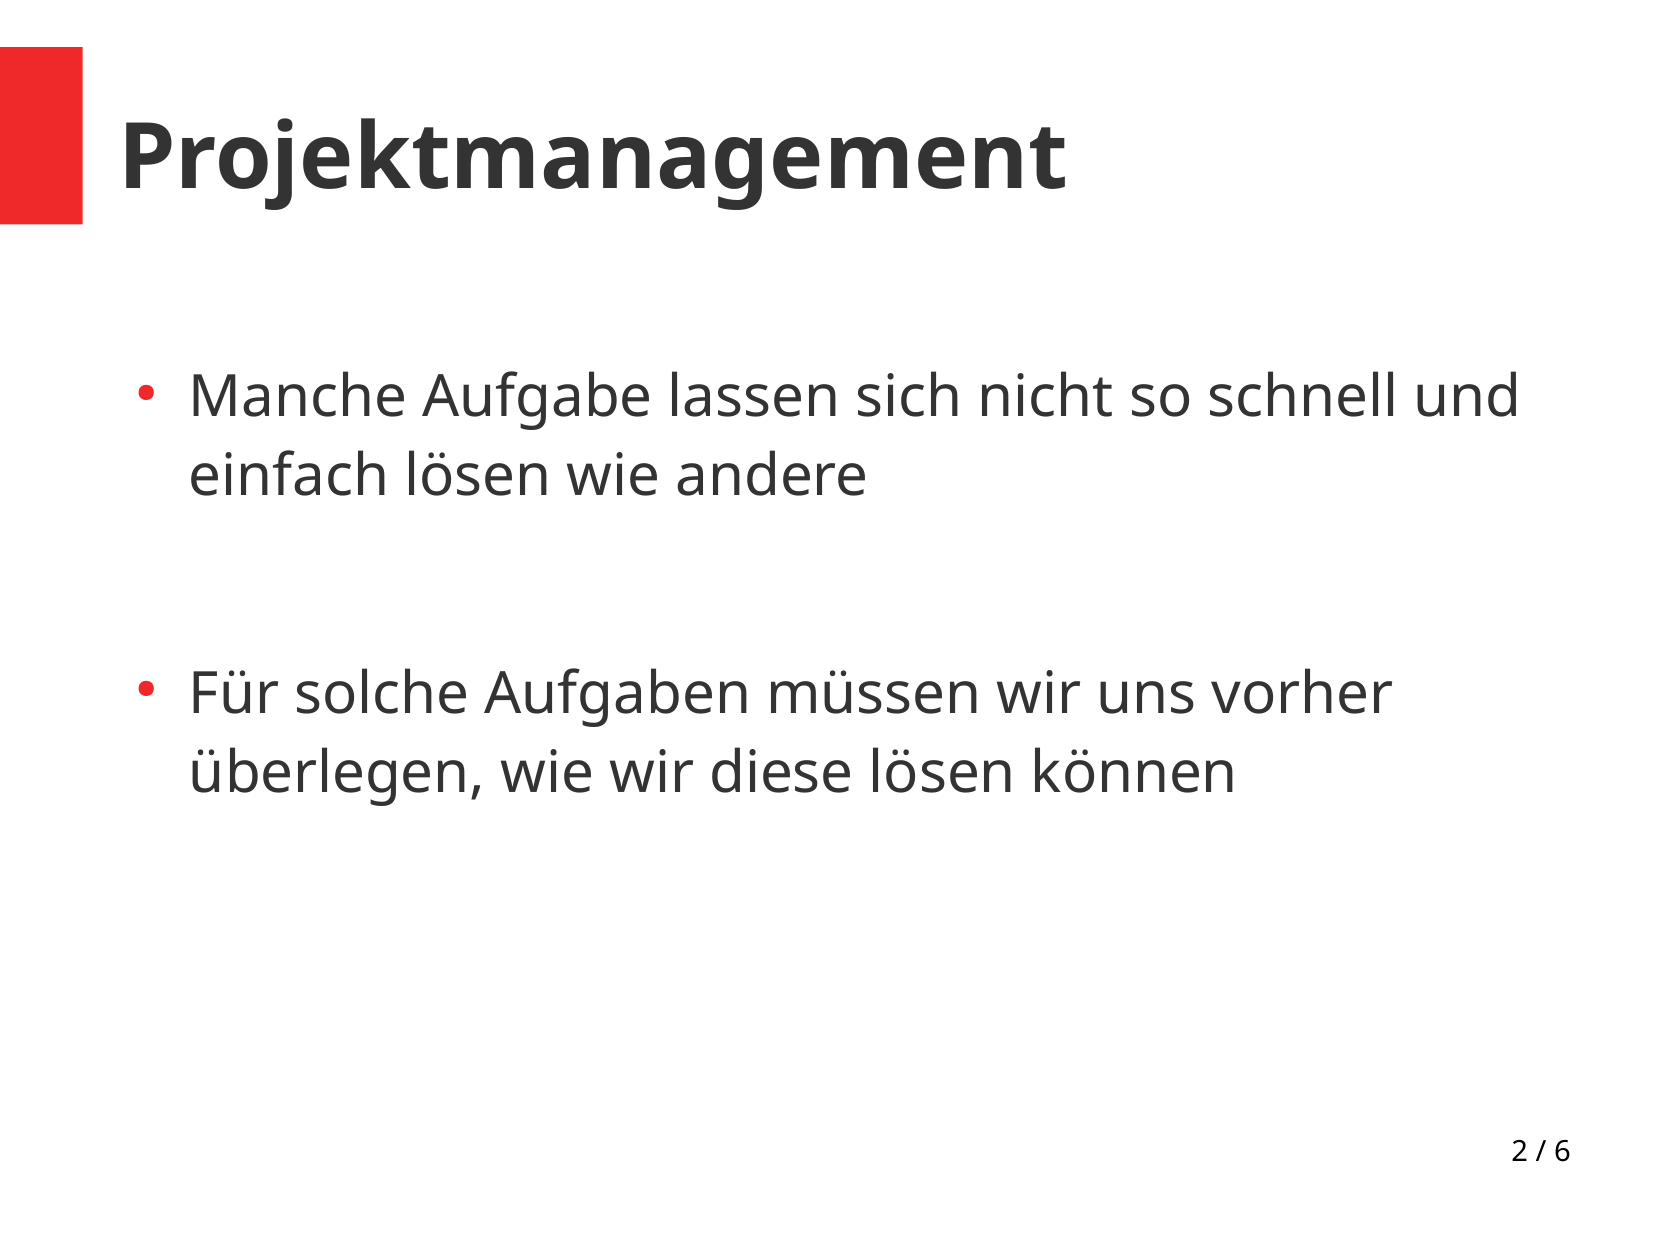

# Projektmanagement
Manche Aufgabe lassen sich nicht so schnell und einfach lösen wie andere
Für solche Aufgaben müssen wir uns vorher überlegen, wie wir diese lösen können
2